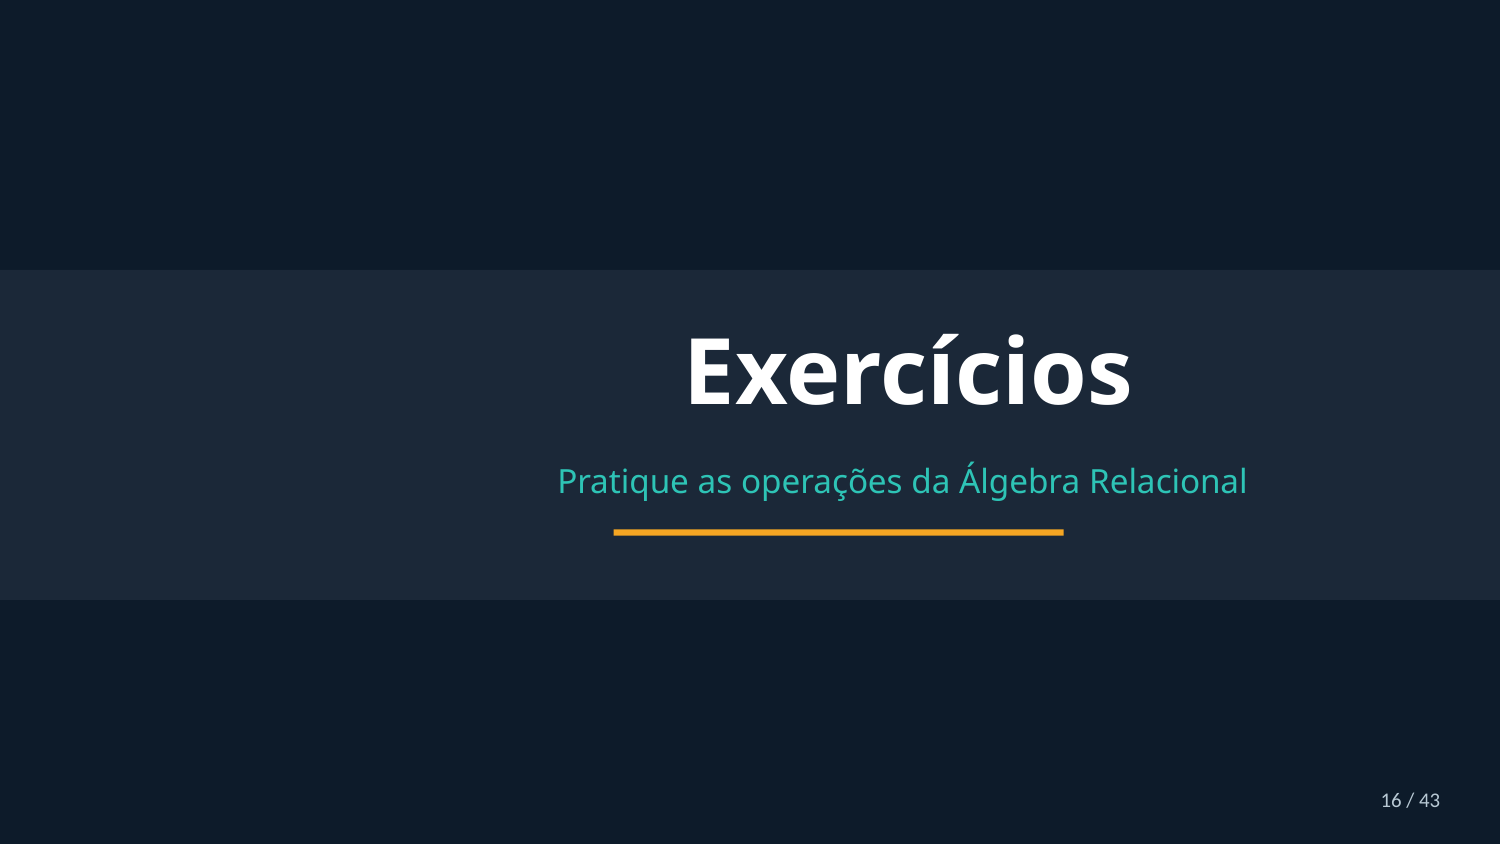

Exercícios
Pratique as operações da Álgebra Relacional
16 / 43